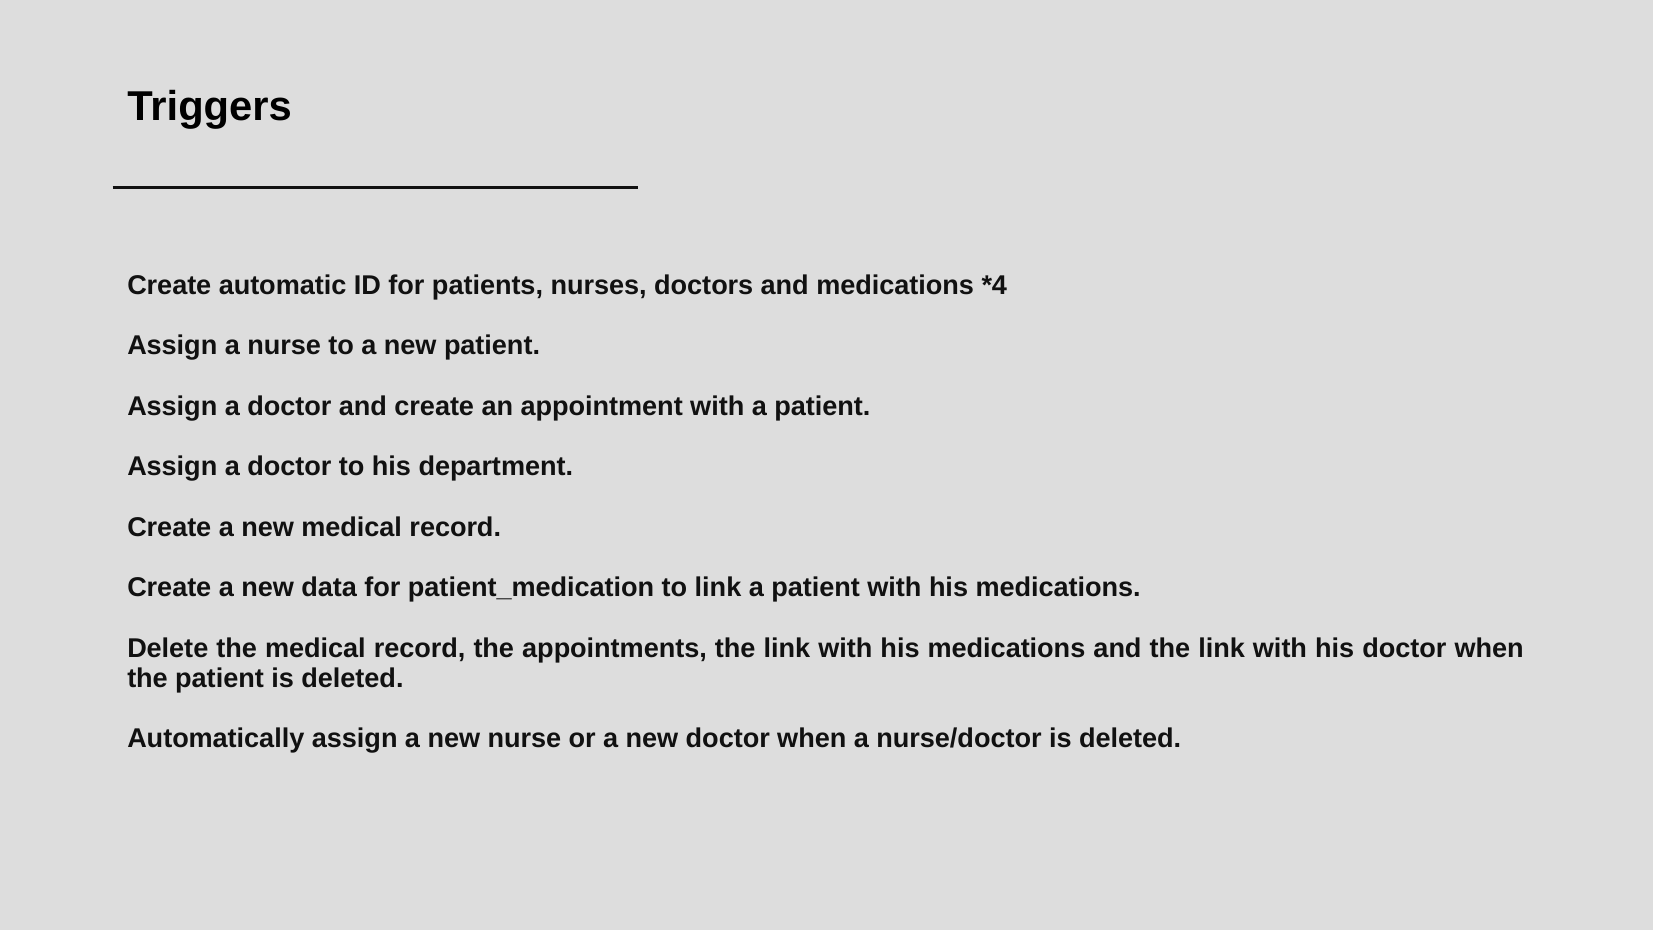

Triggers
Create automatic ID for patients, nurses, doctors and medications *4
Assign a nurse to a new patient.
Assign a doctor and create an appointment with a patient.
Assign a doctor to his department.
Create a new medical record.
Create a new data for patient_medication to link a patient with his medications.
Delete the medical record, the appointments, the link with his medications and the link with his doctor when the patient is deleted.
Automatically assign a new nurse or a new doctor when a nurse/doctor is deleted.